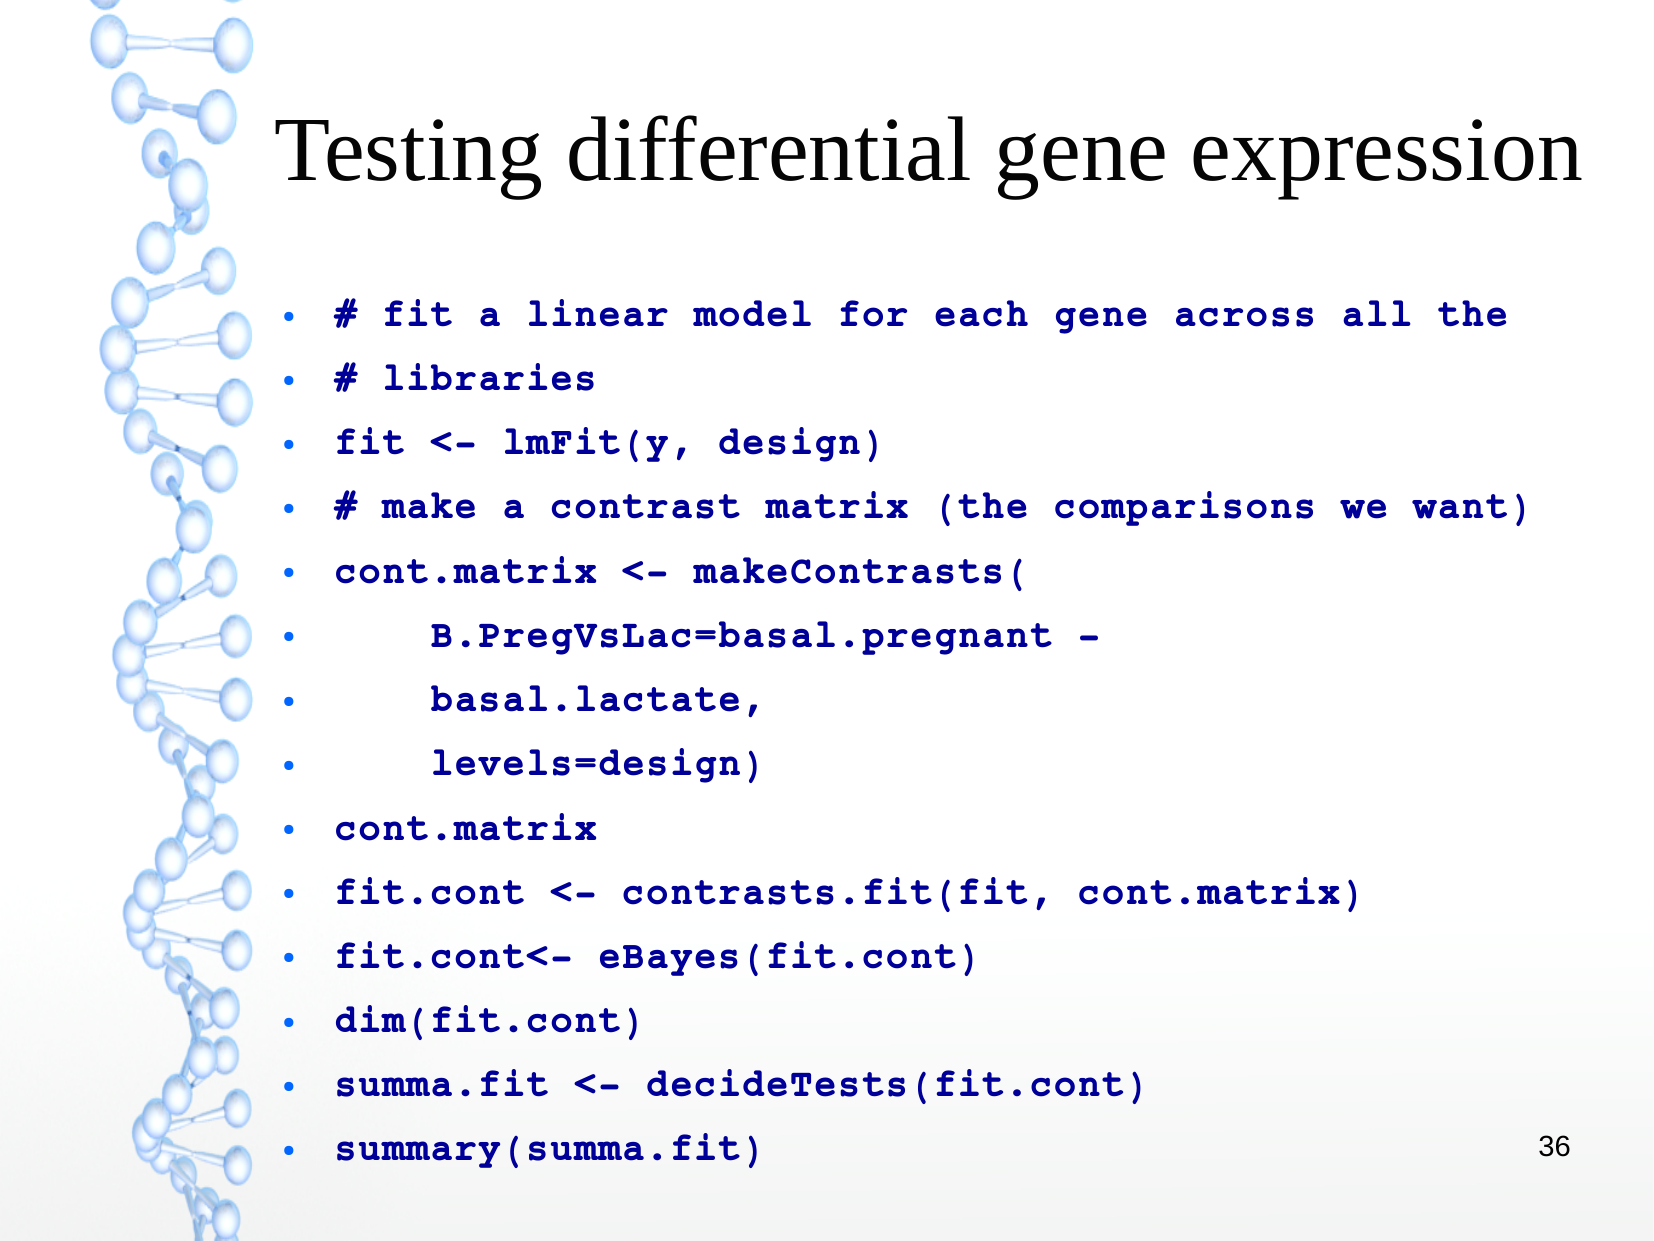

# Testing differential gene expression
# fit a linear model for each gene across all the
# libraries
fit <- lmFit(y, design)
# make a contrast matrix (the comparisons we want)
cont.matrix <- makeContrasts(
 B.PregVsLac=basal.pregnant -
 basal.lactate,
 levels=design)
cont.matrix
fit.cont <- contrasts.fit(fit, cont.matrix)
fit.cont<- eBayes(fit.cont)
dim(fit.cont)
summa.fit <- decideTests(fit.cont)
summary(summa.fit)
36